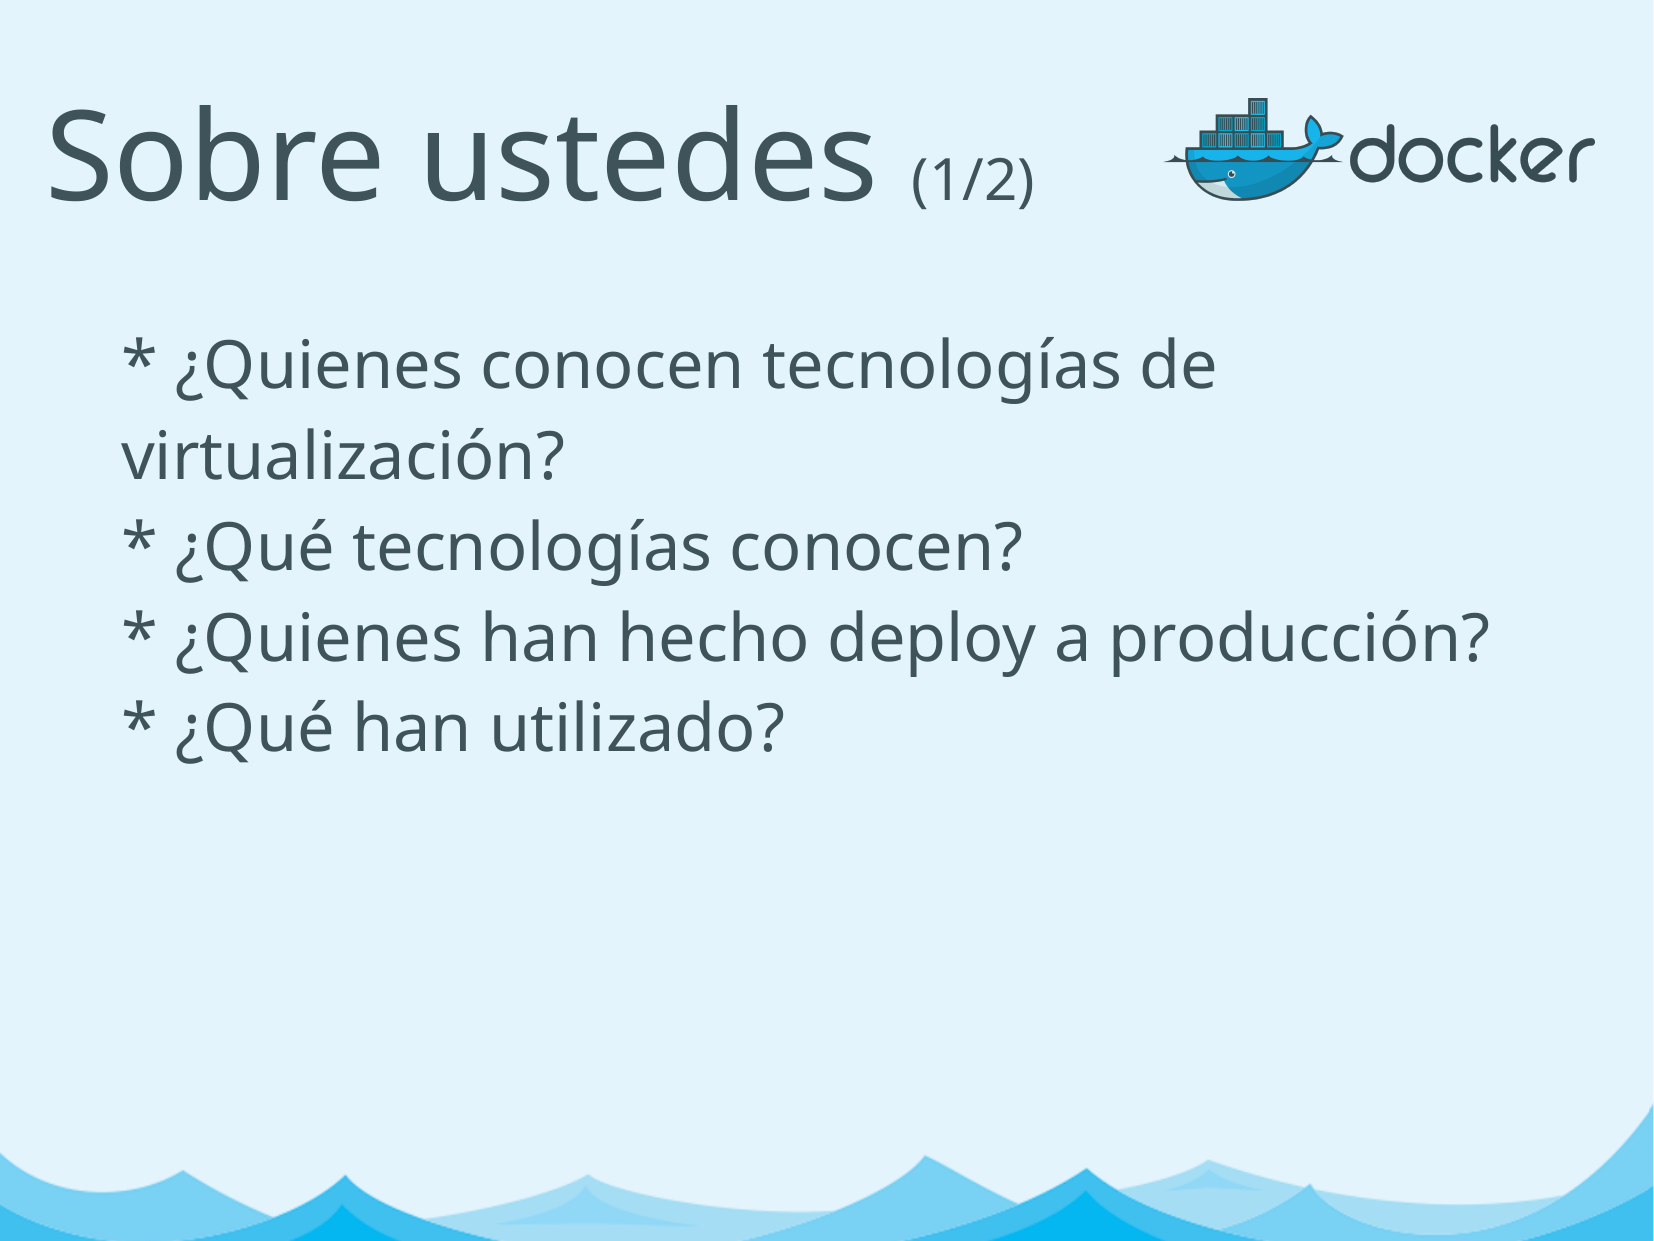

Sobre ustedes (1/2)
* ¿Quienes conocen tecnologías de virtualización?
* ¿Qué tecnologías conocen?
* ¿Quienes han hecho deploy a producción?
* ¿Qué han utilizado?